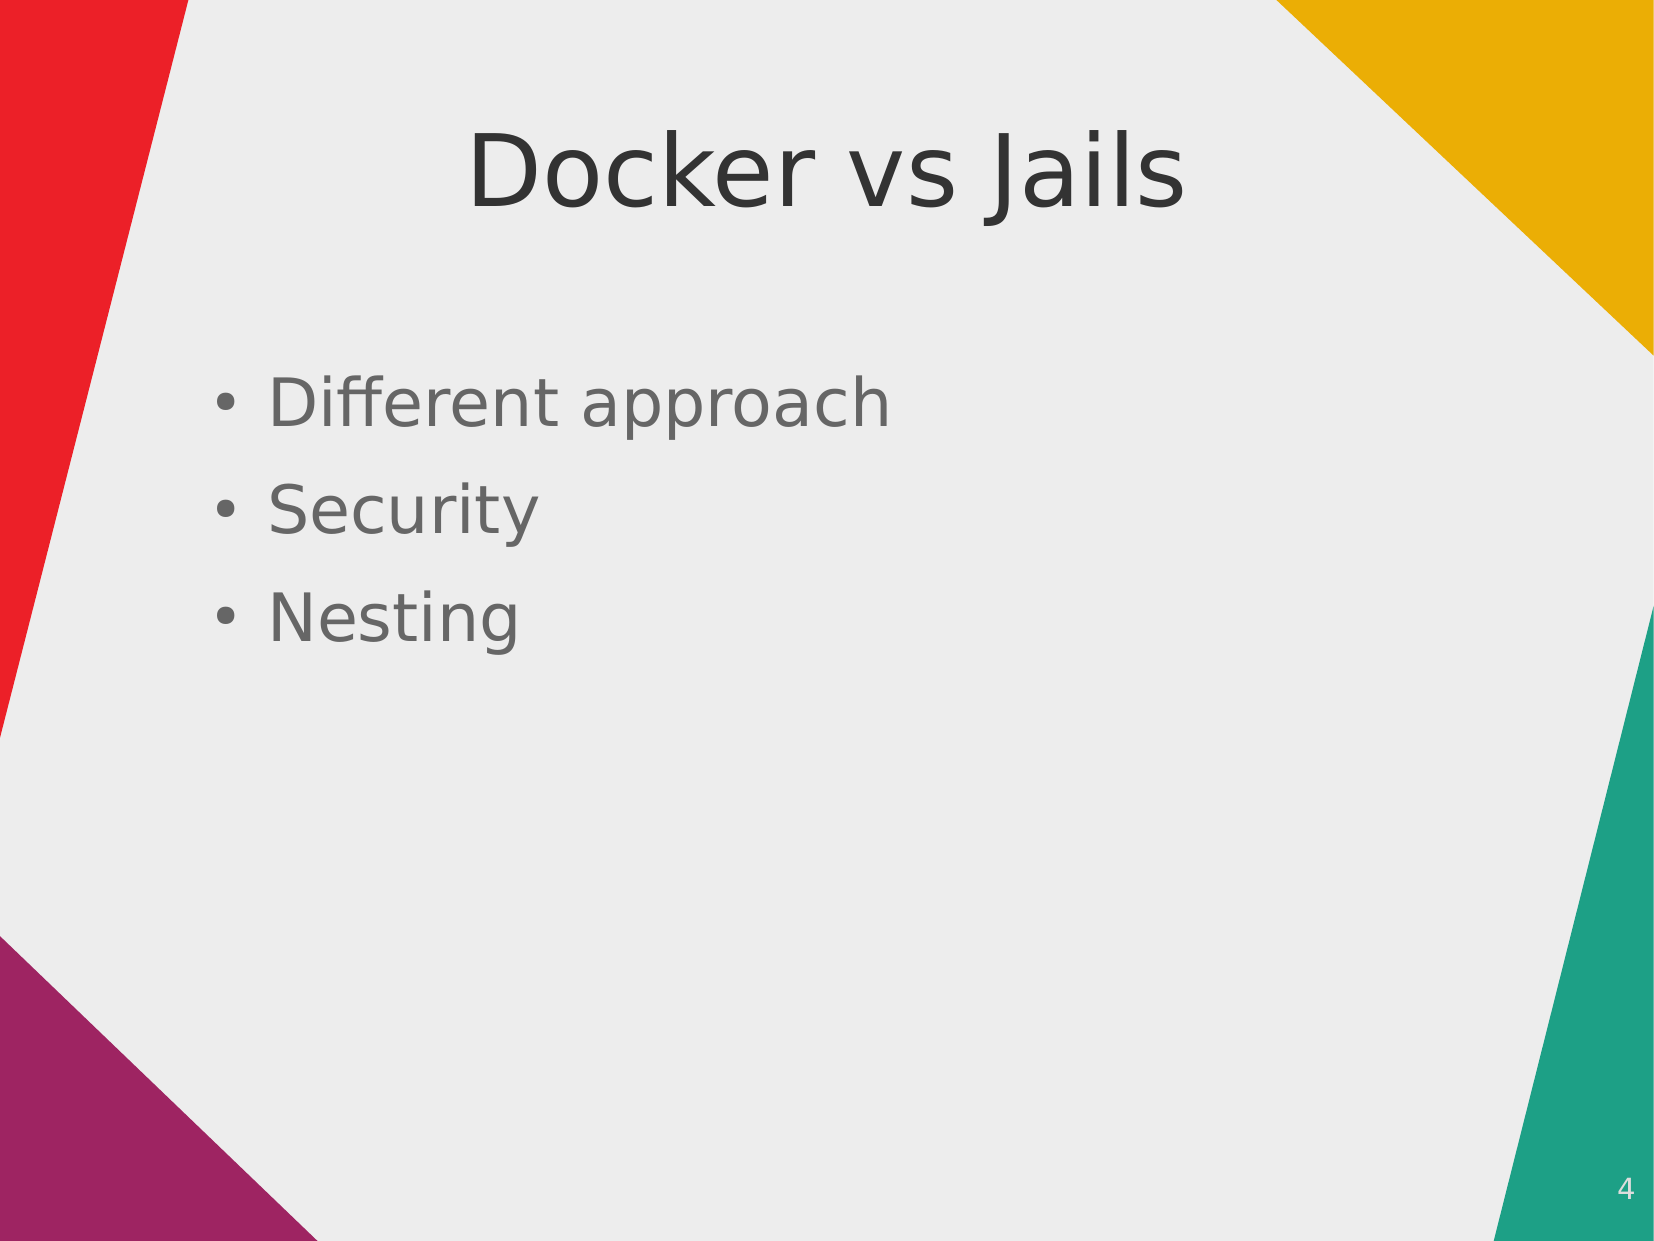

# Docker vs Jails
Different approach
Security
Nesting
4